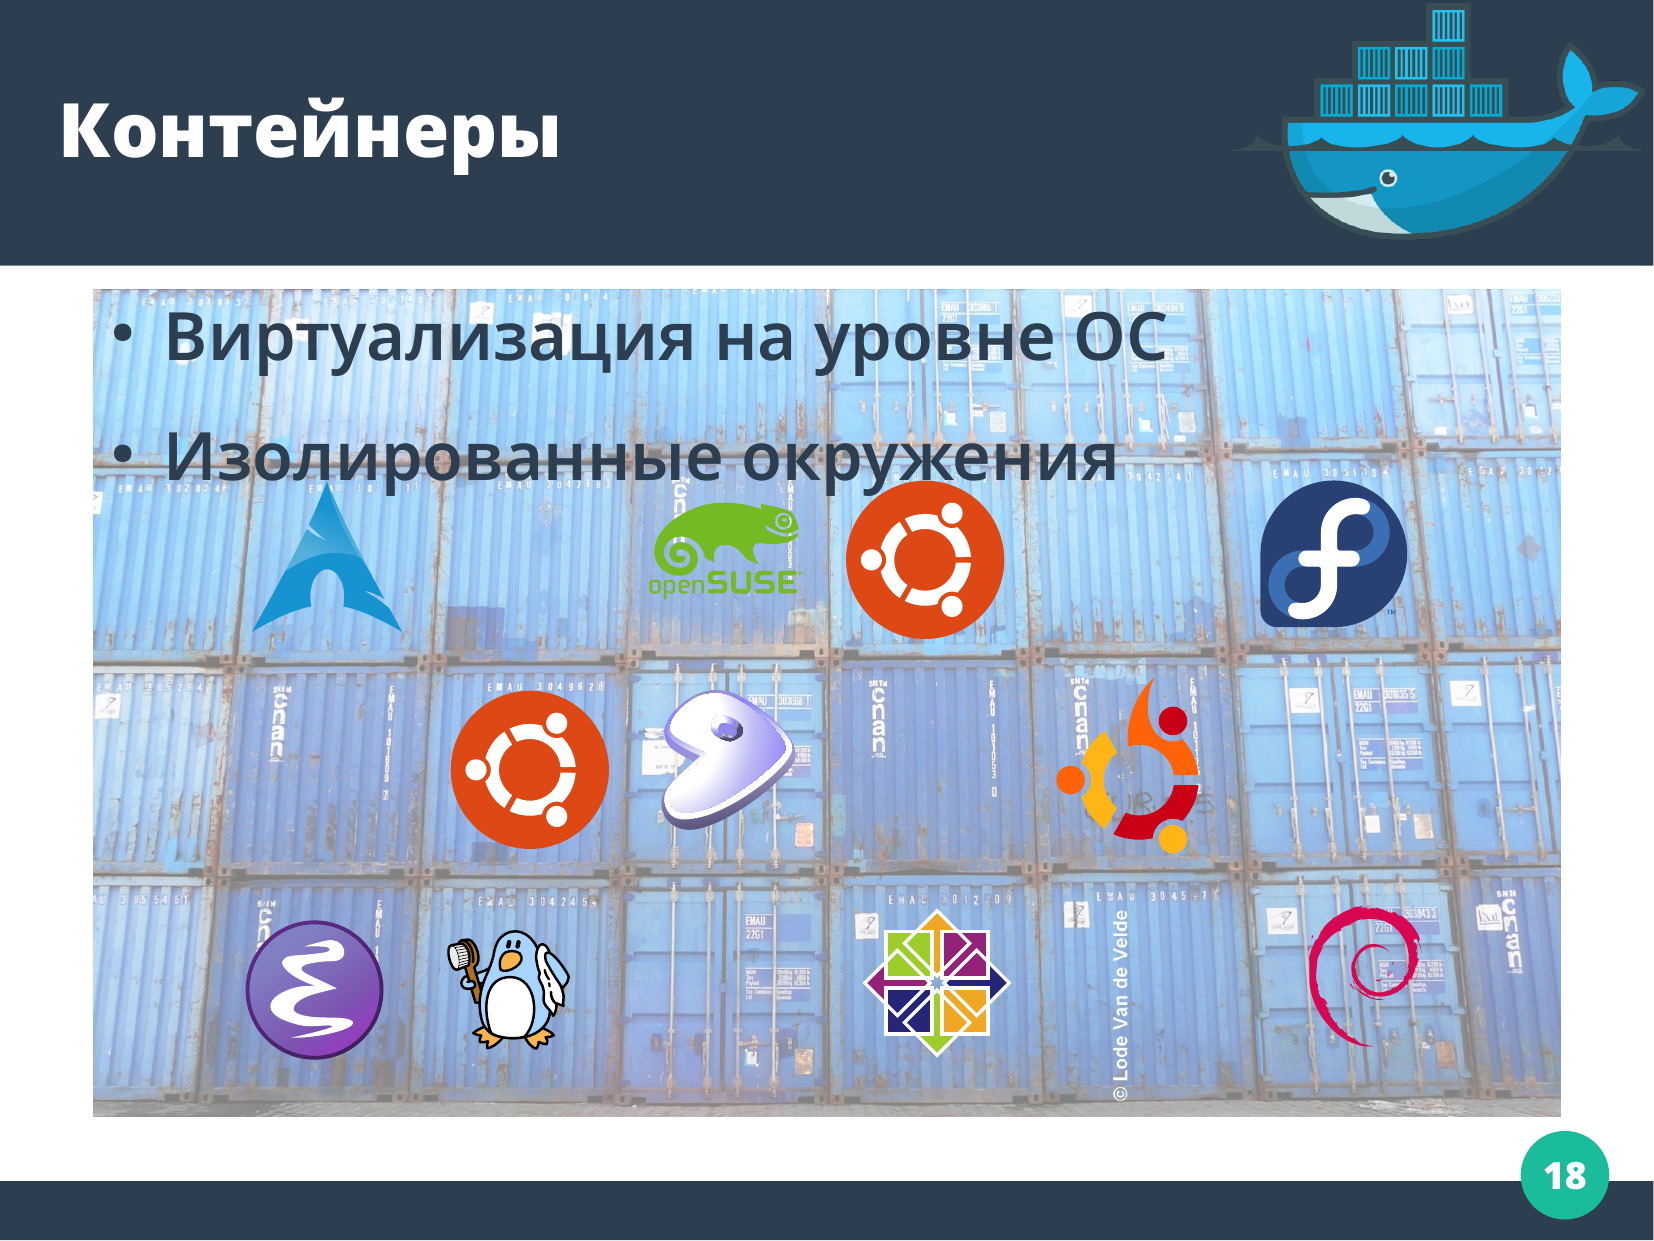

# Контейнеры
Виртуализация на уровне ОС
Изолированные окружения
18